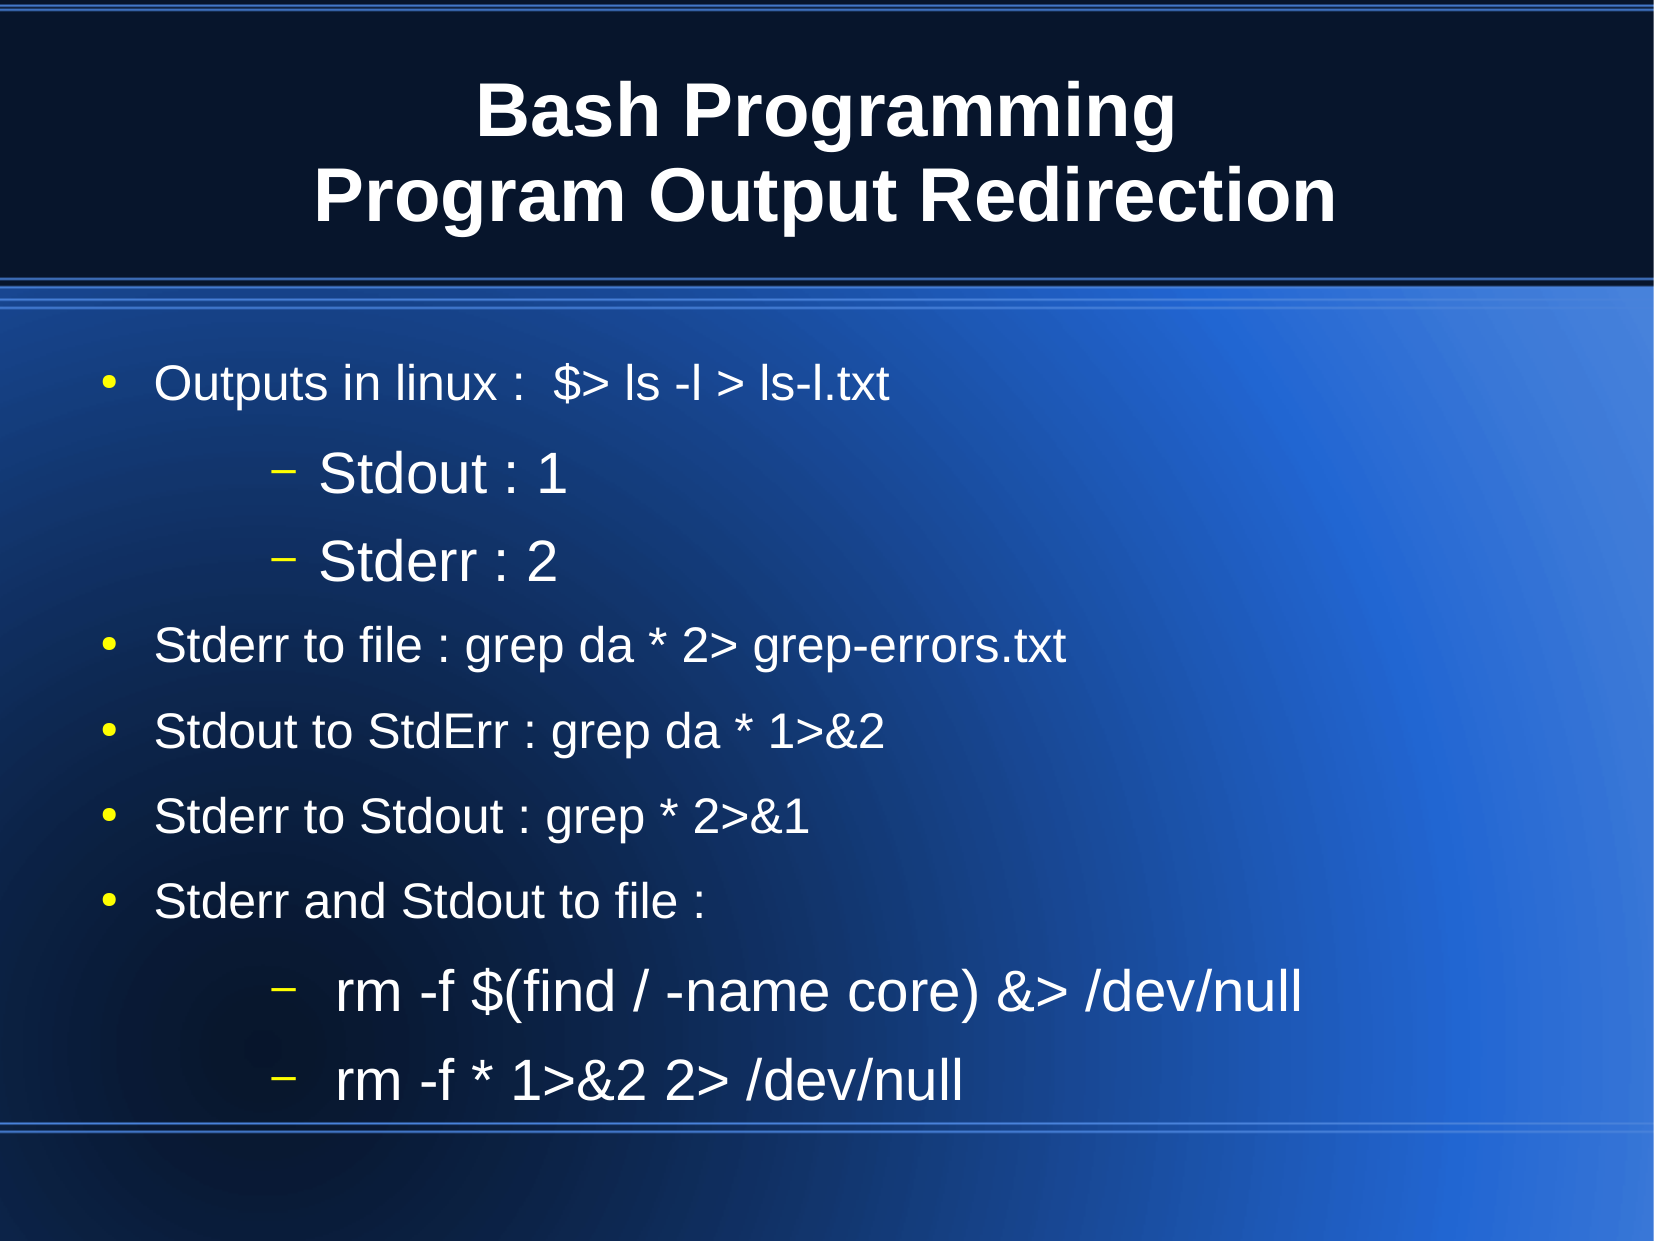

# Bash Programming Program Output Redirection
Outputs in linux : $> ls -l > ls-l.txt
Stdout : 1
Stderr : 2
Stderr to file : grep da * 2> grep-errors.txt
Stdout to StdErr : grep da * 1>&2
Stderr to Stdout : grep * 2>&1
Stderr and Stdout to file :
 rm -f $(find / -name core) &> /dev/null
 rm -f * 1>&2 2> /dev/null